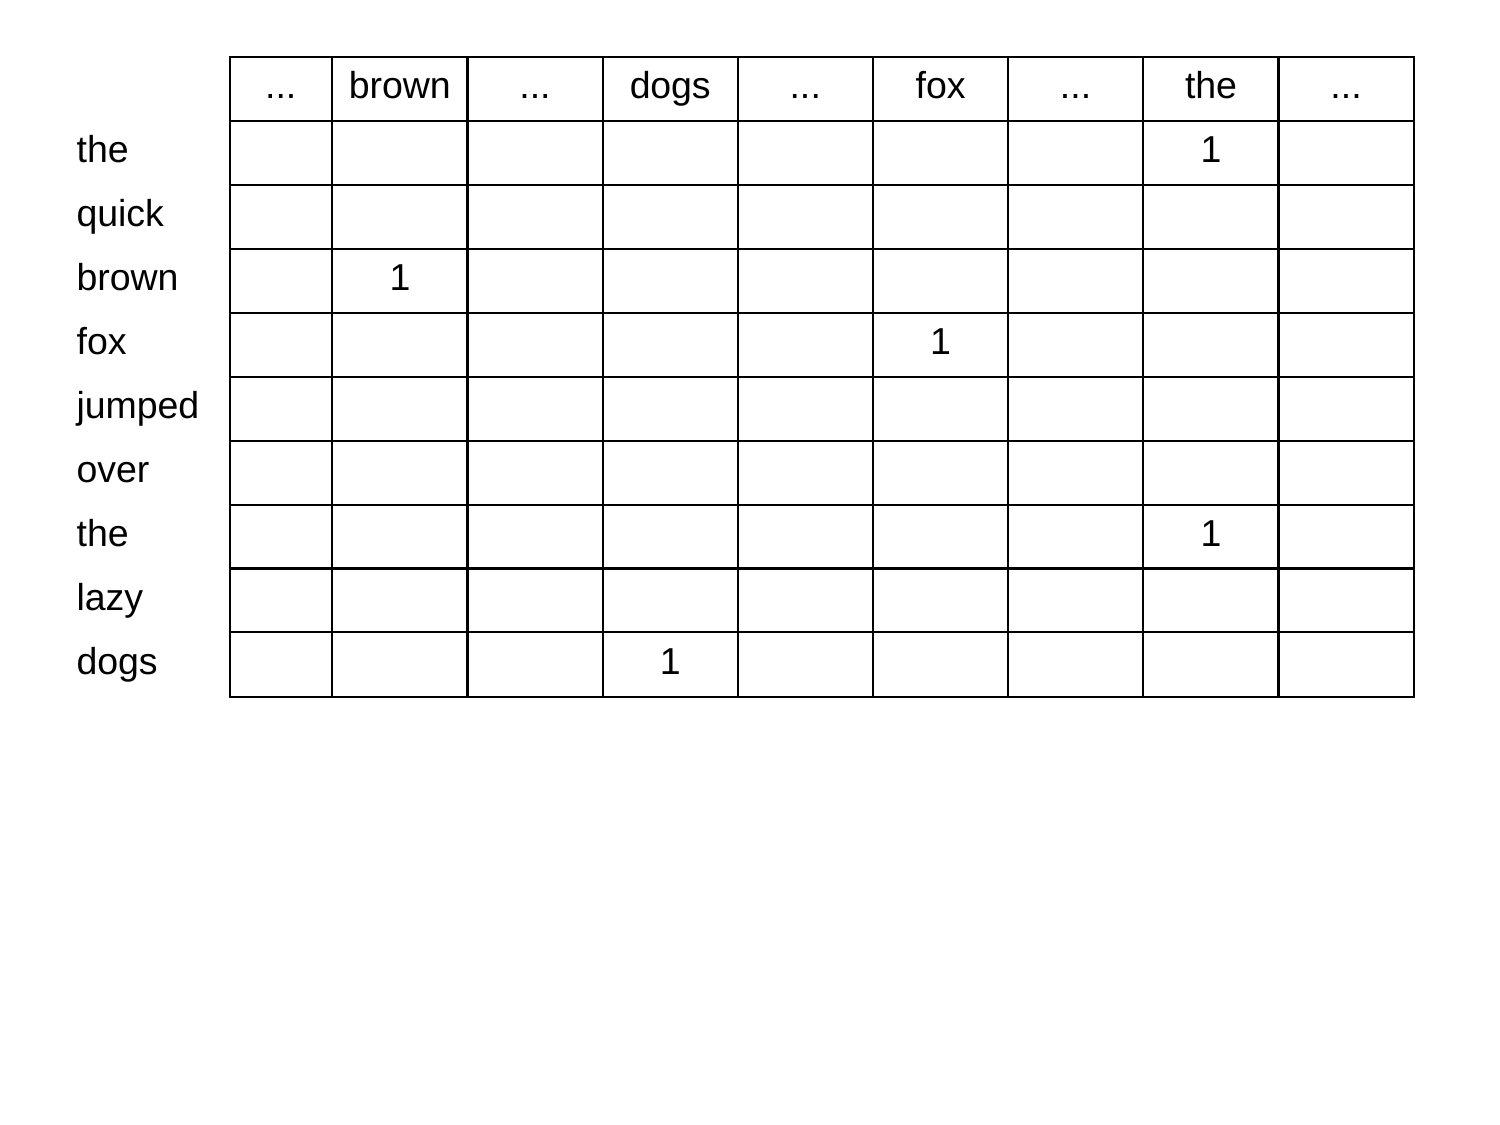

| | ... | brown | ... | dogs | ... | fox | ... | the | ... |
| --- | --- | --- | --- | --- | --- | --- | --- | --- | --- |
| the | | | | | | | | 1 | |
| quick | | | | | | | | | |
| brown | | 1 | | | | | | | |
| fox | | | | | | 1 | | | |
| jumped | | | | | | | | | |
| over | | | | | | | | | |
| the | | | | | | | | 1 | |
| lazy | | | | | | | | | |
| dogs | | | | 1 | | | | | |